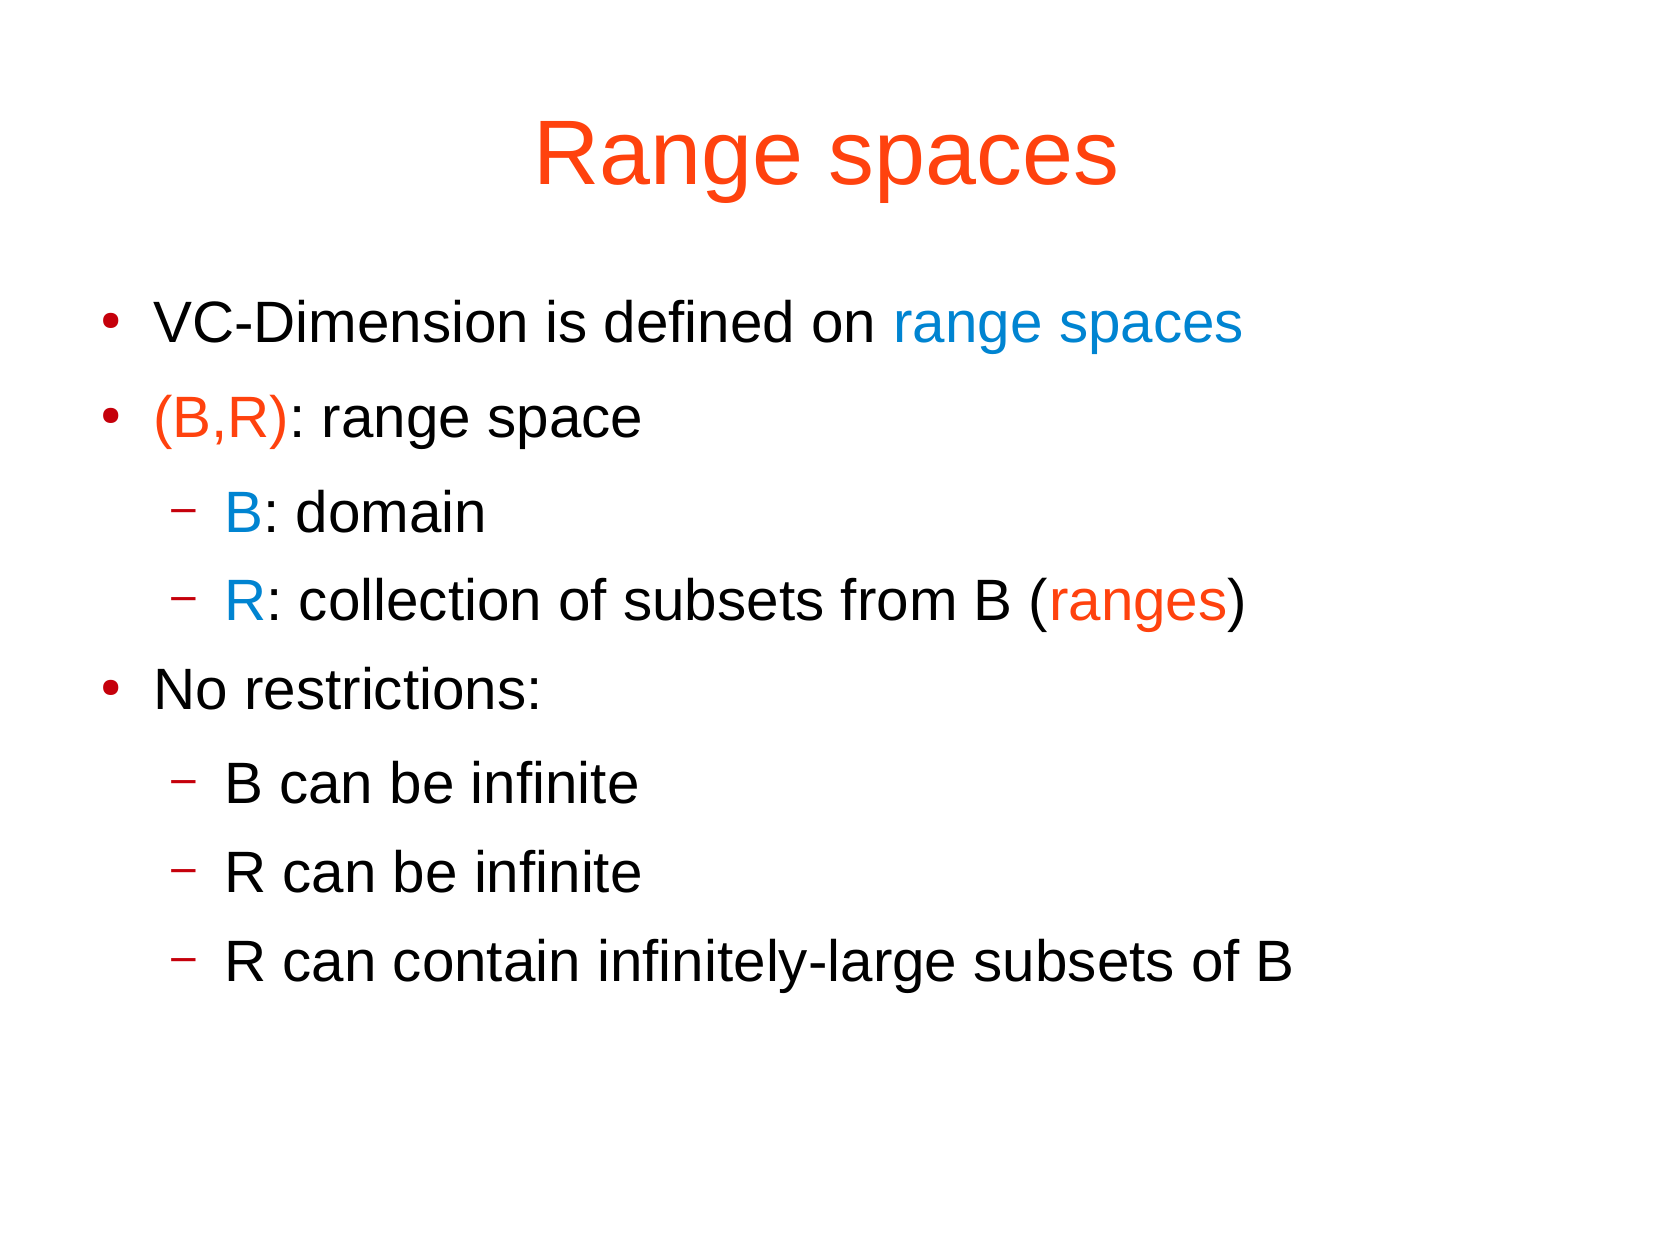

# Range spaces
VC-Dimension is defined on range spaces
(B,R): range space
B: domain
R: collection of subsets from B (ranges)
No restrictions:
B can be infinite
R can be infinite
R can contain infinitely-large subsets of B